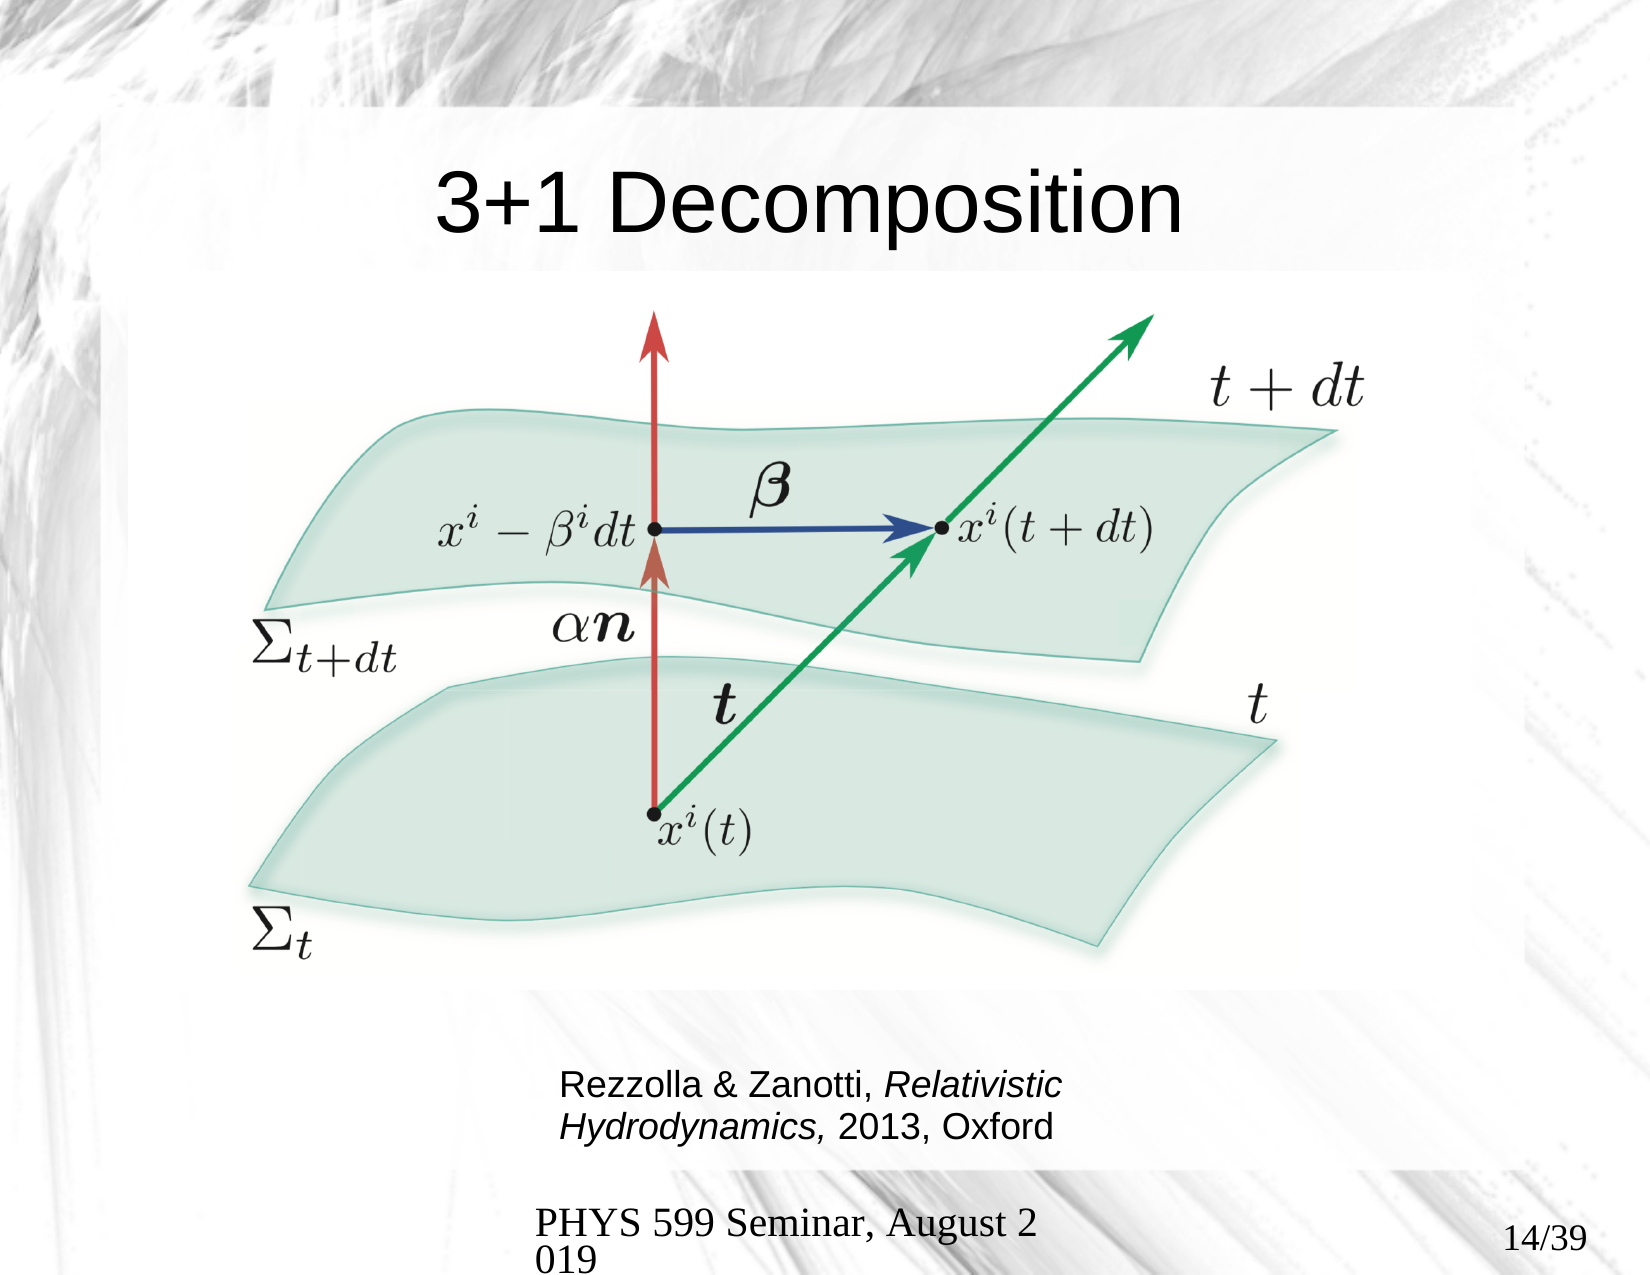

# 3+1 Decomposition
Rezzolla & Zanotti, Relativistic Hydrodynamics, 2013, Oxford
PHYS 599 Seminar, August 2019
14